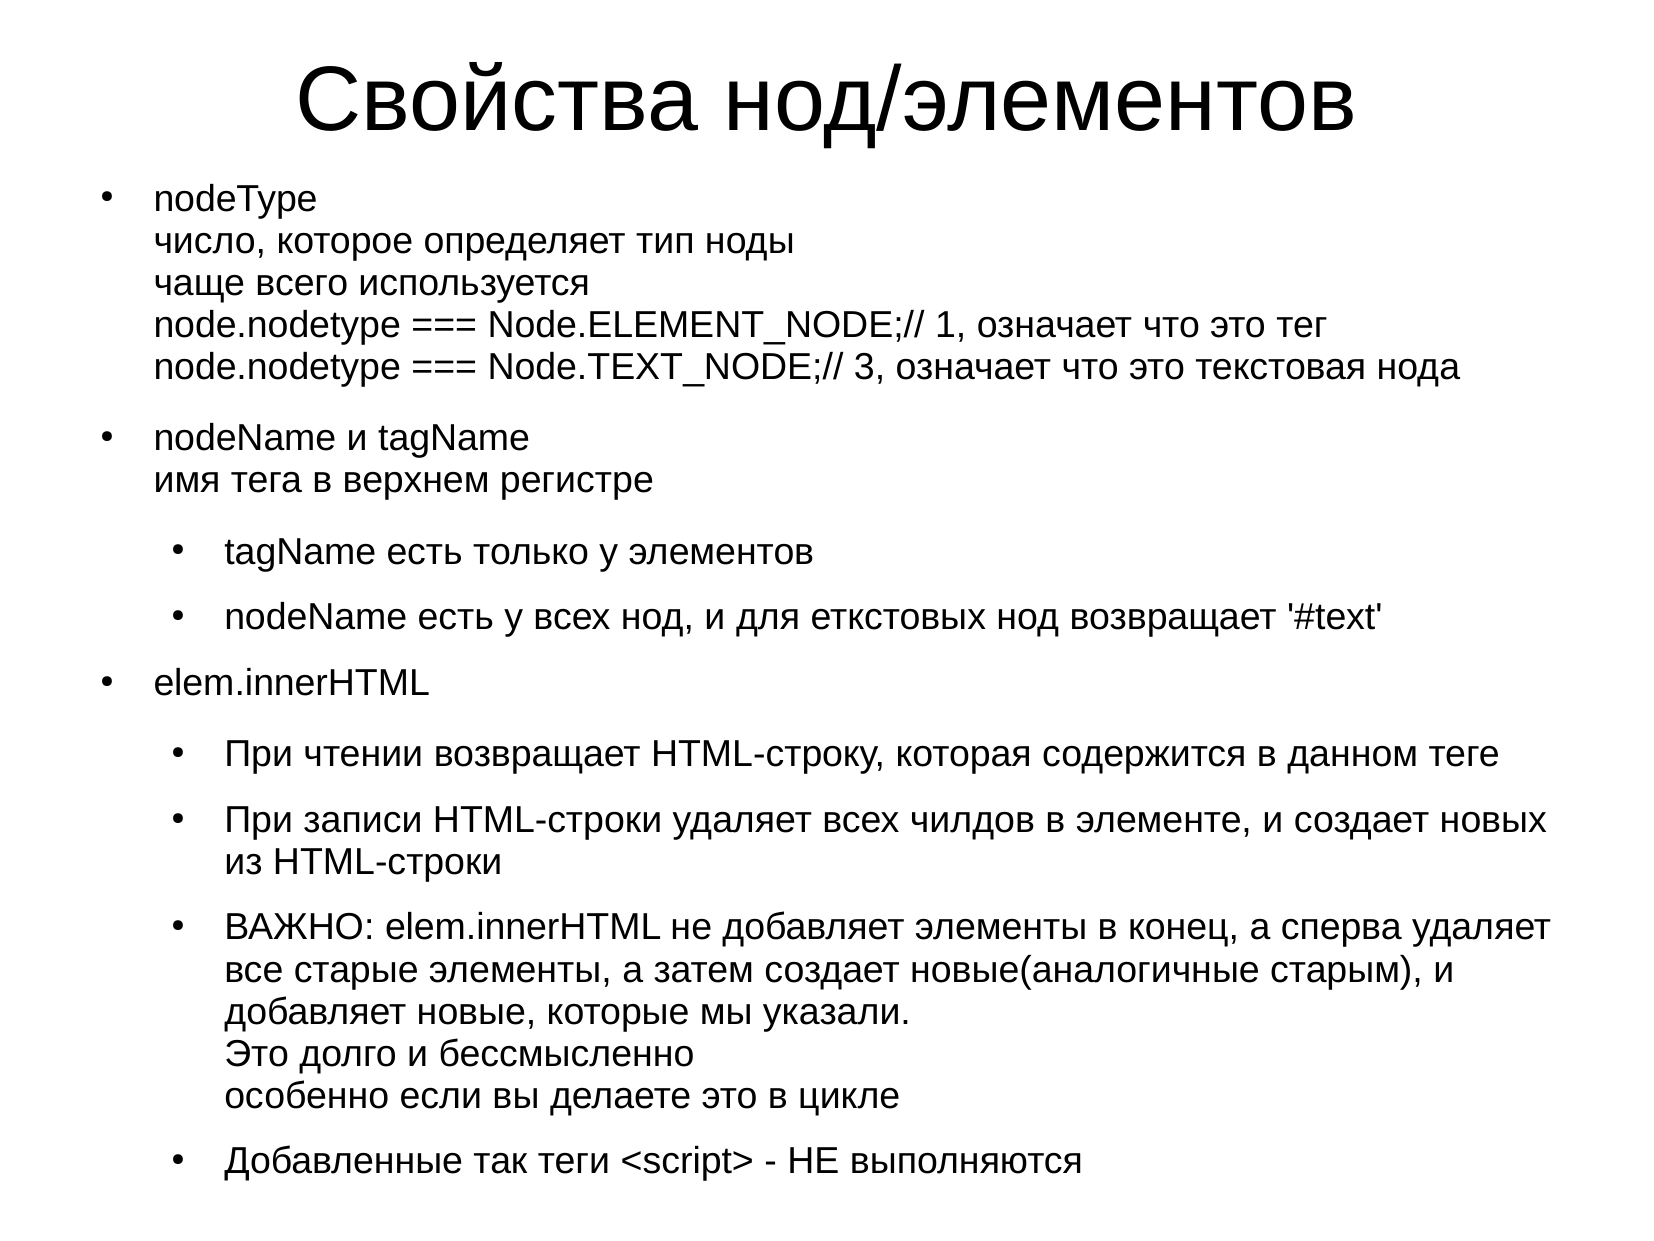

# Свойства нод/элементов
nodeType
число, которое определяет тип ноды
чаще всего используется
node.nodetype === Node.ELEMENT_NODE;// 1, означает что это тег
node.nodetype === Node.TEXT_NODE;// 3, означает что это текстовая нода
nodeName и tagName
имя тега в верхнем регистре
tagName есть только у элементов
nodeName есть у всех нод, и для еткстовых нод возвращает '#text'
elem.innerHTML
При чтении возвращает HTML-строку, которая содержится в данном теге
При записи HTML-строки удаляет всех чилдов в элементе, и создает новых из HTML-строки
ВАЖНО: elem.innerHTML не добавляет элементы в конец, а сперва удаляет все старые элементы, а затем создает новые(аналогичные старым), и добавляет новые, которые мы указали.
Это долго и бессмысленно
особенно если вы делаете это в цикле
Добавленные так теги <script> - НЕ выполняются